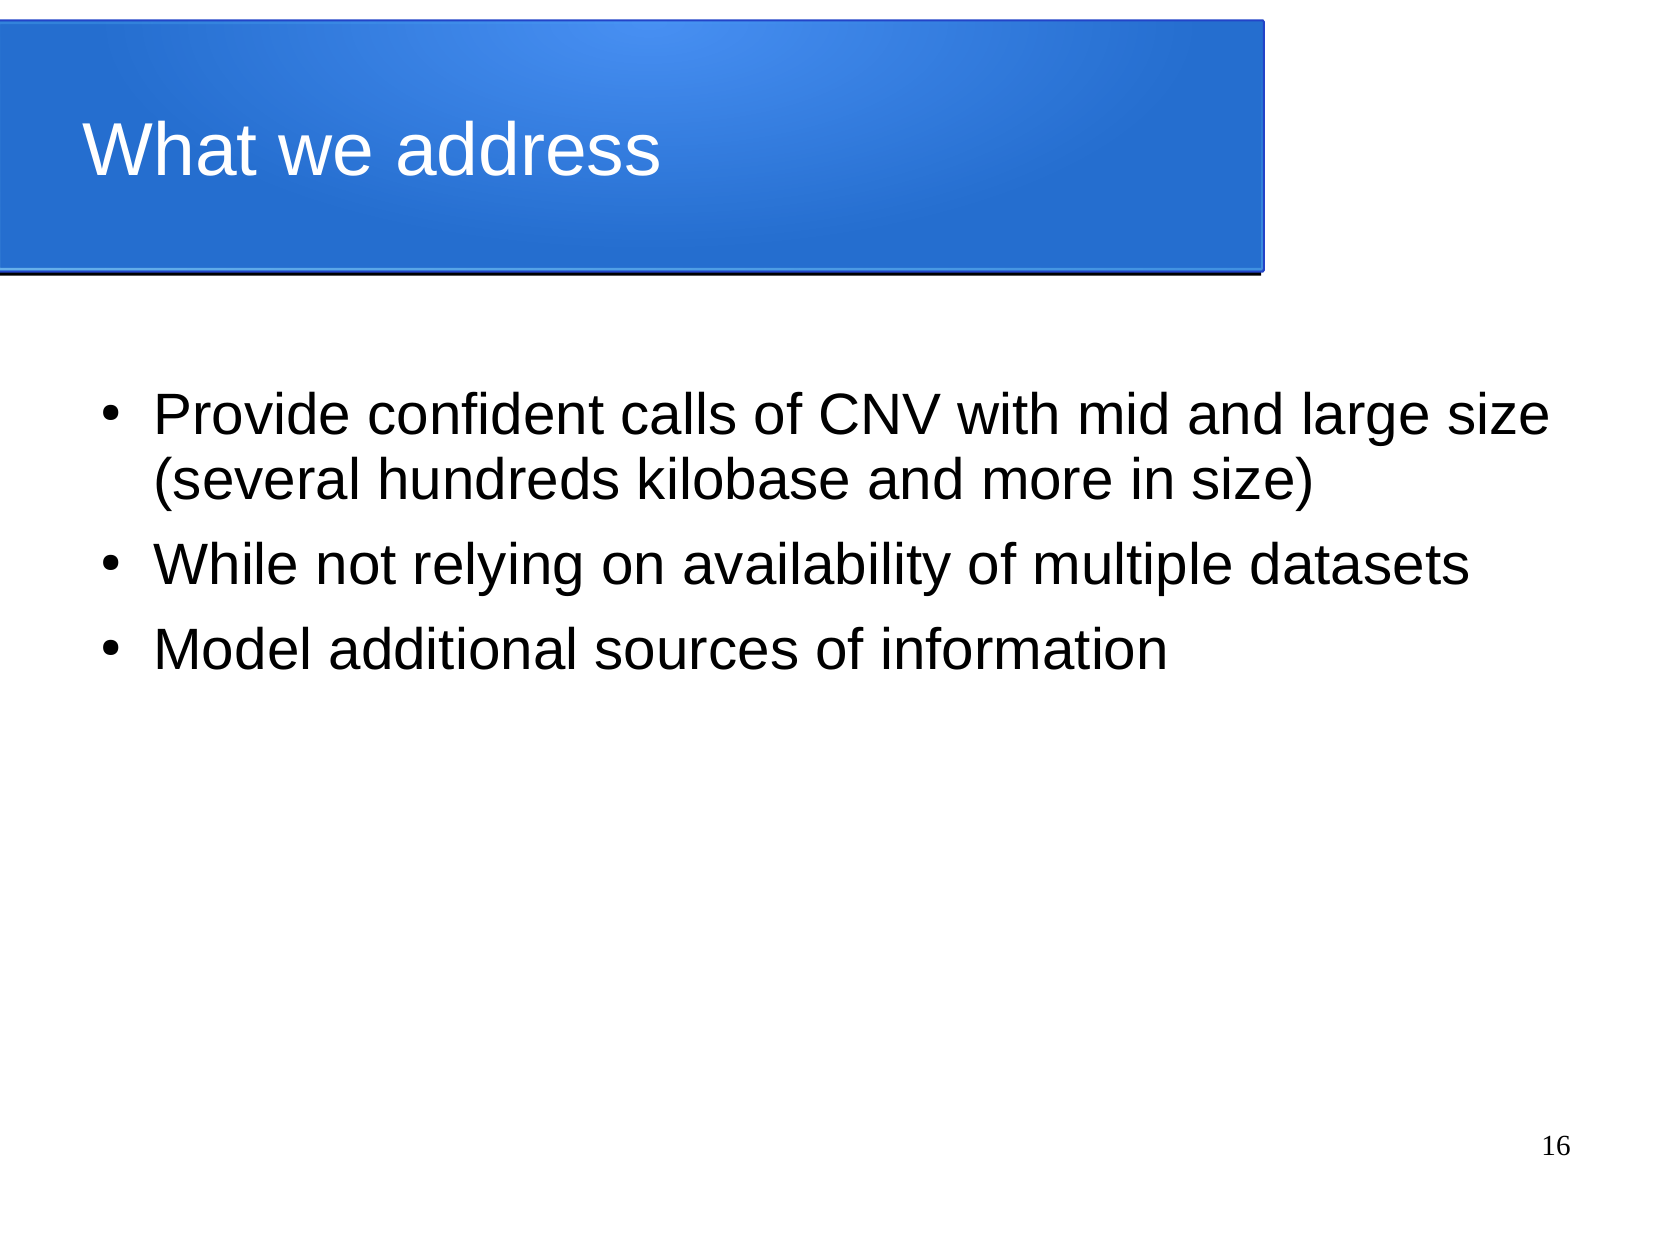

# What we address
Provide confident calls of CNV with mid and large size
(several hundreds kilobase and more in size)
While not relying on availability of multiple datasets
Model additional sources of information
16